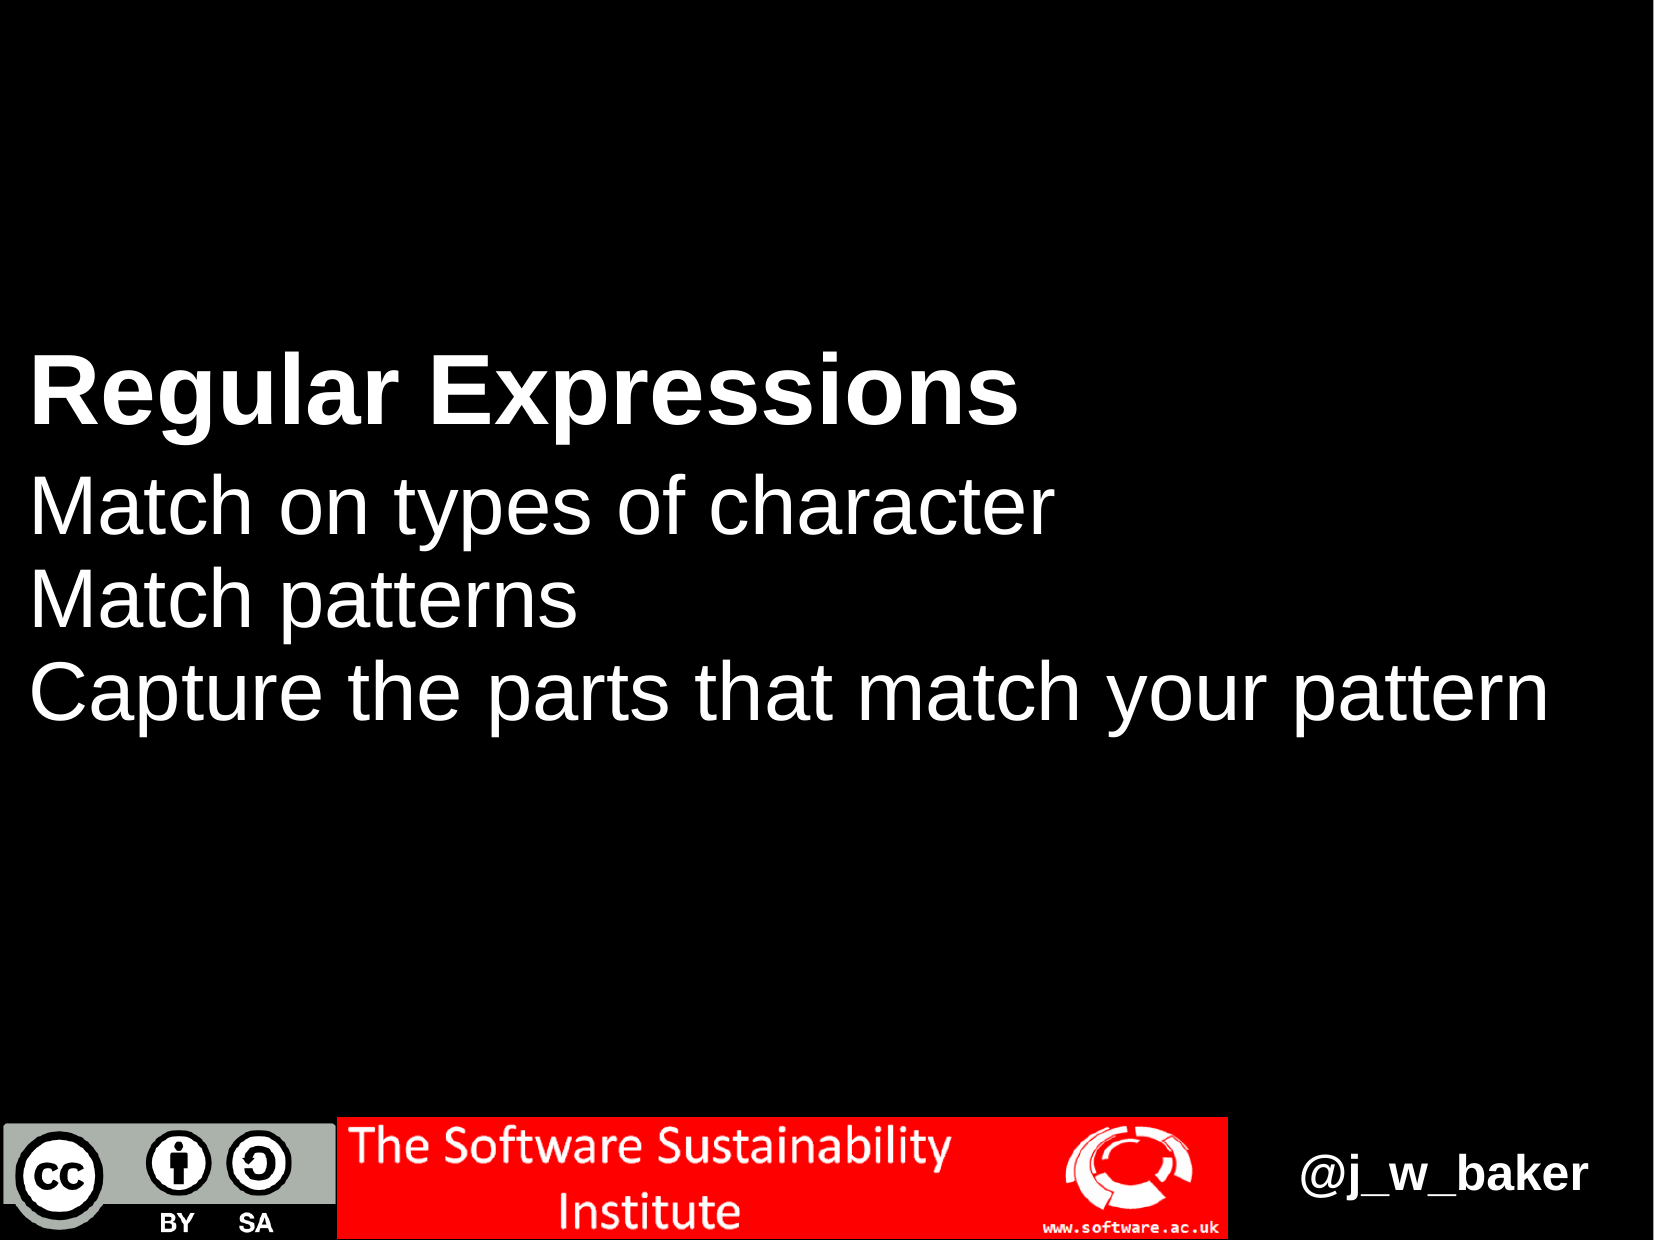

Regular Expressions
Match on types of character
Match patterns
Capture the parts that match your pattern
@j_w_baker